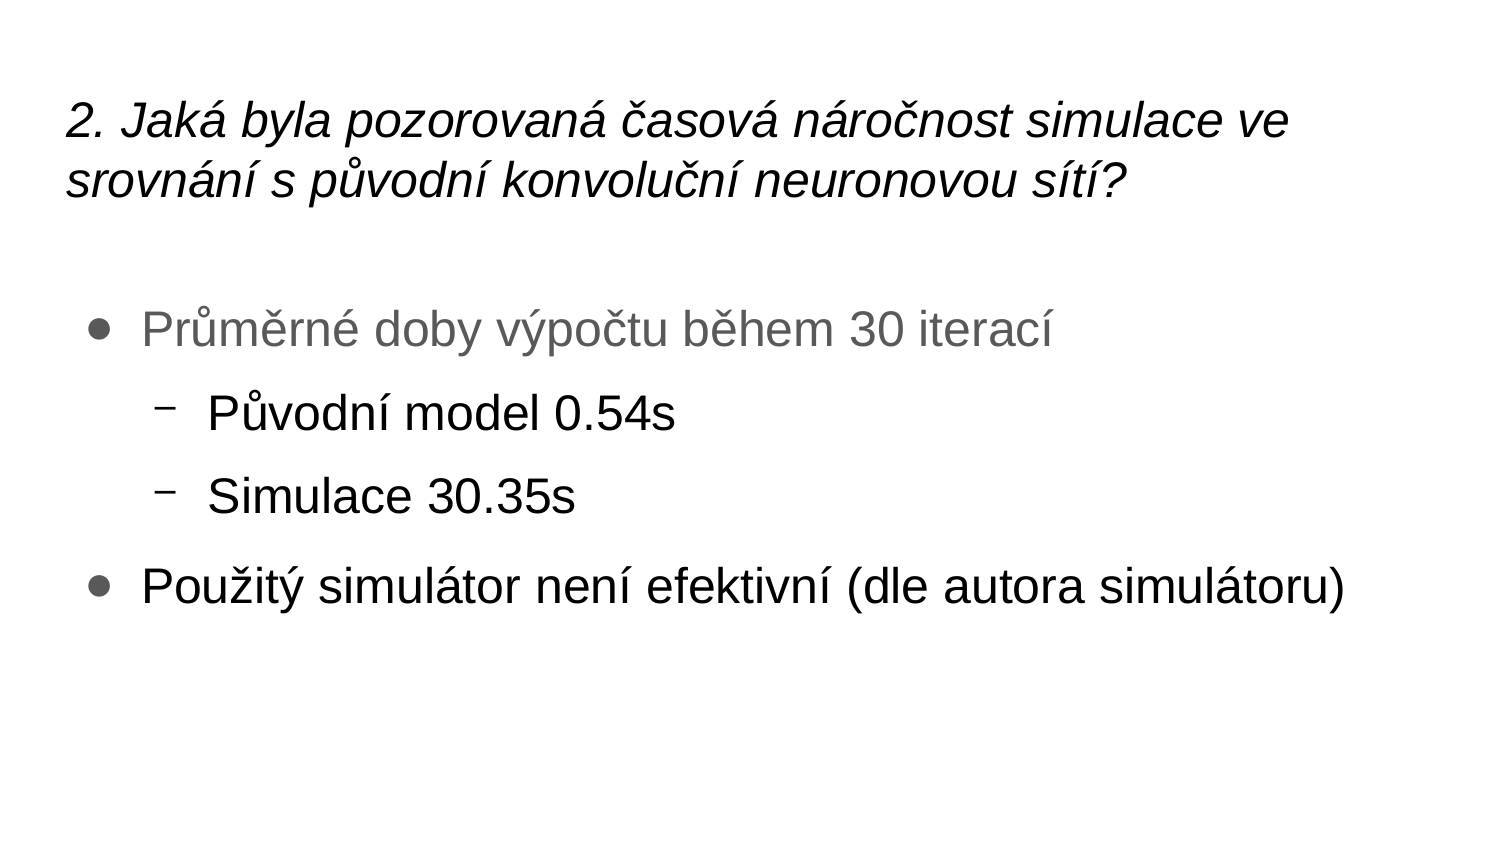

# 2. Jaká byla pozorovaná časová náročnost simulace ve srovnání s původní konvoluční neuronovou sítí?
Průměrné doby výpočtu během 30 iterací
Původní model 0.54s
Simulace 30.35s
Použitý simulátor není efektivní (dle autora simulátoru)